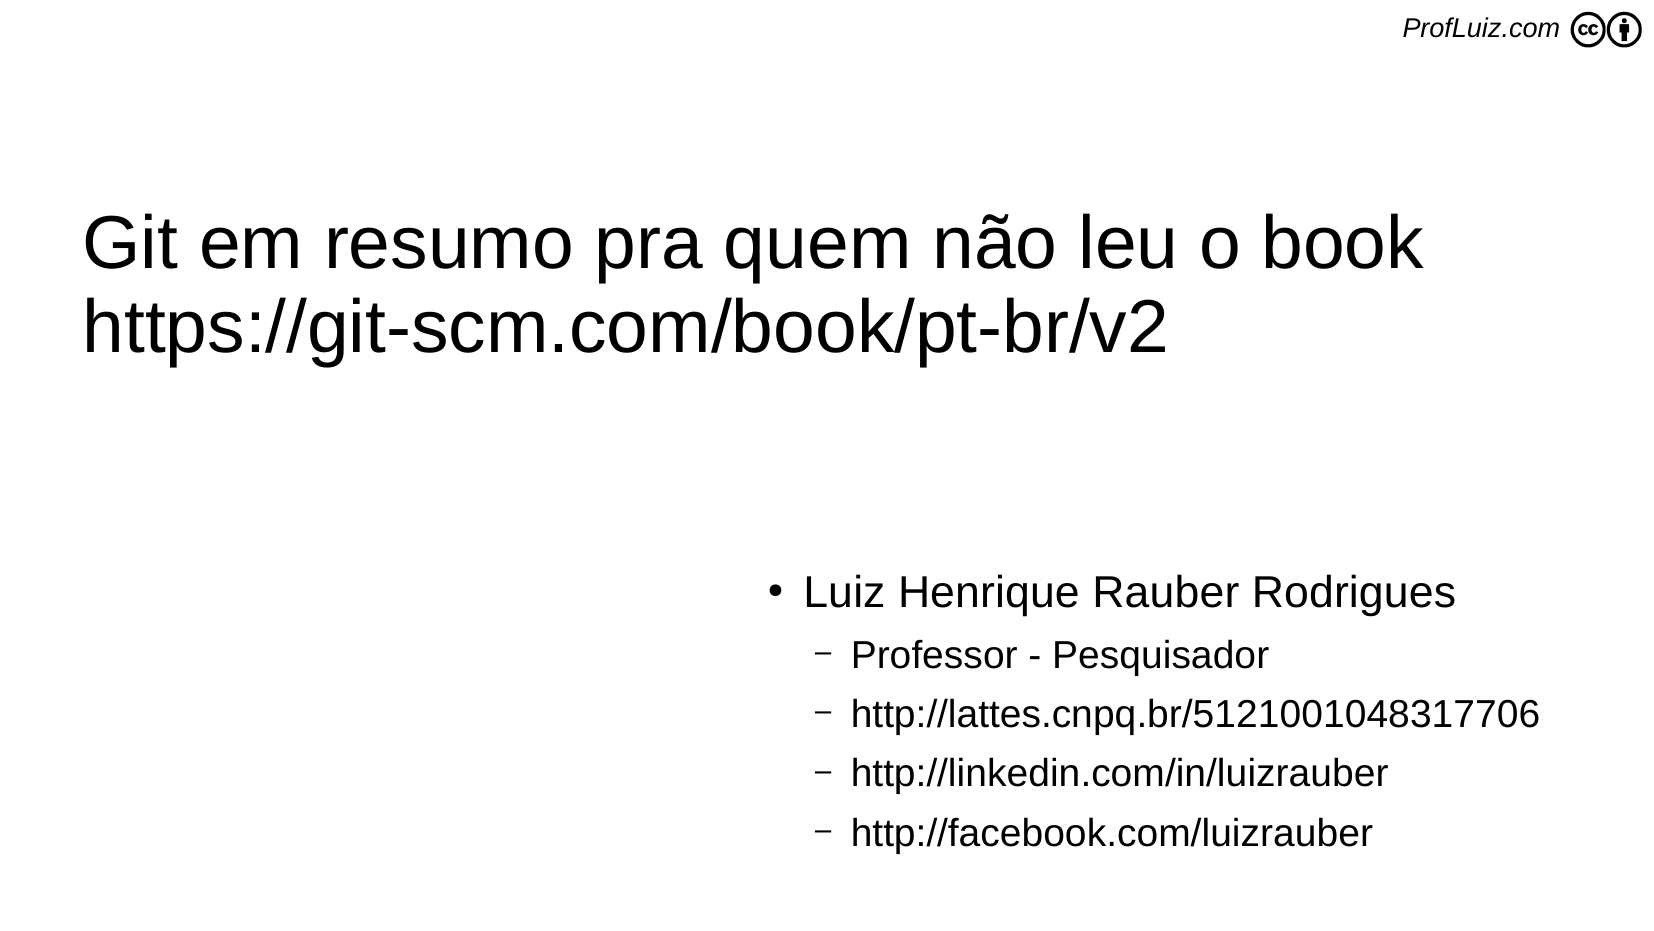

# Git em resumo pra quem não leu o book https://git-scm.com/book/pt-br/v2
Luiz Henrique Rauber Rodrigues
Professor - Pesquisador
http://lattes.cnpq.br/5121001048317706
http://linkedin.com/in/luizrauber
http://facebook.com/luizrauber